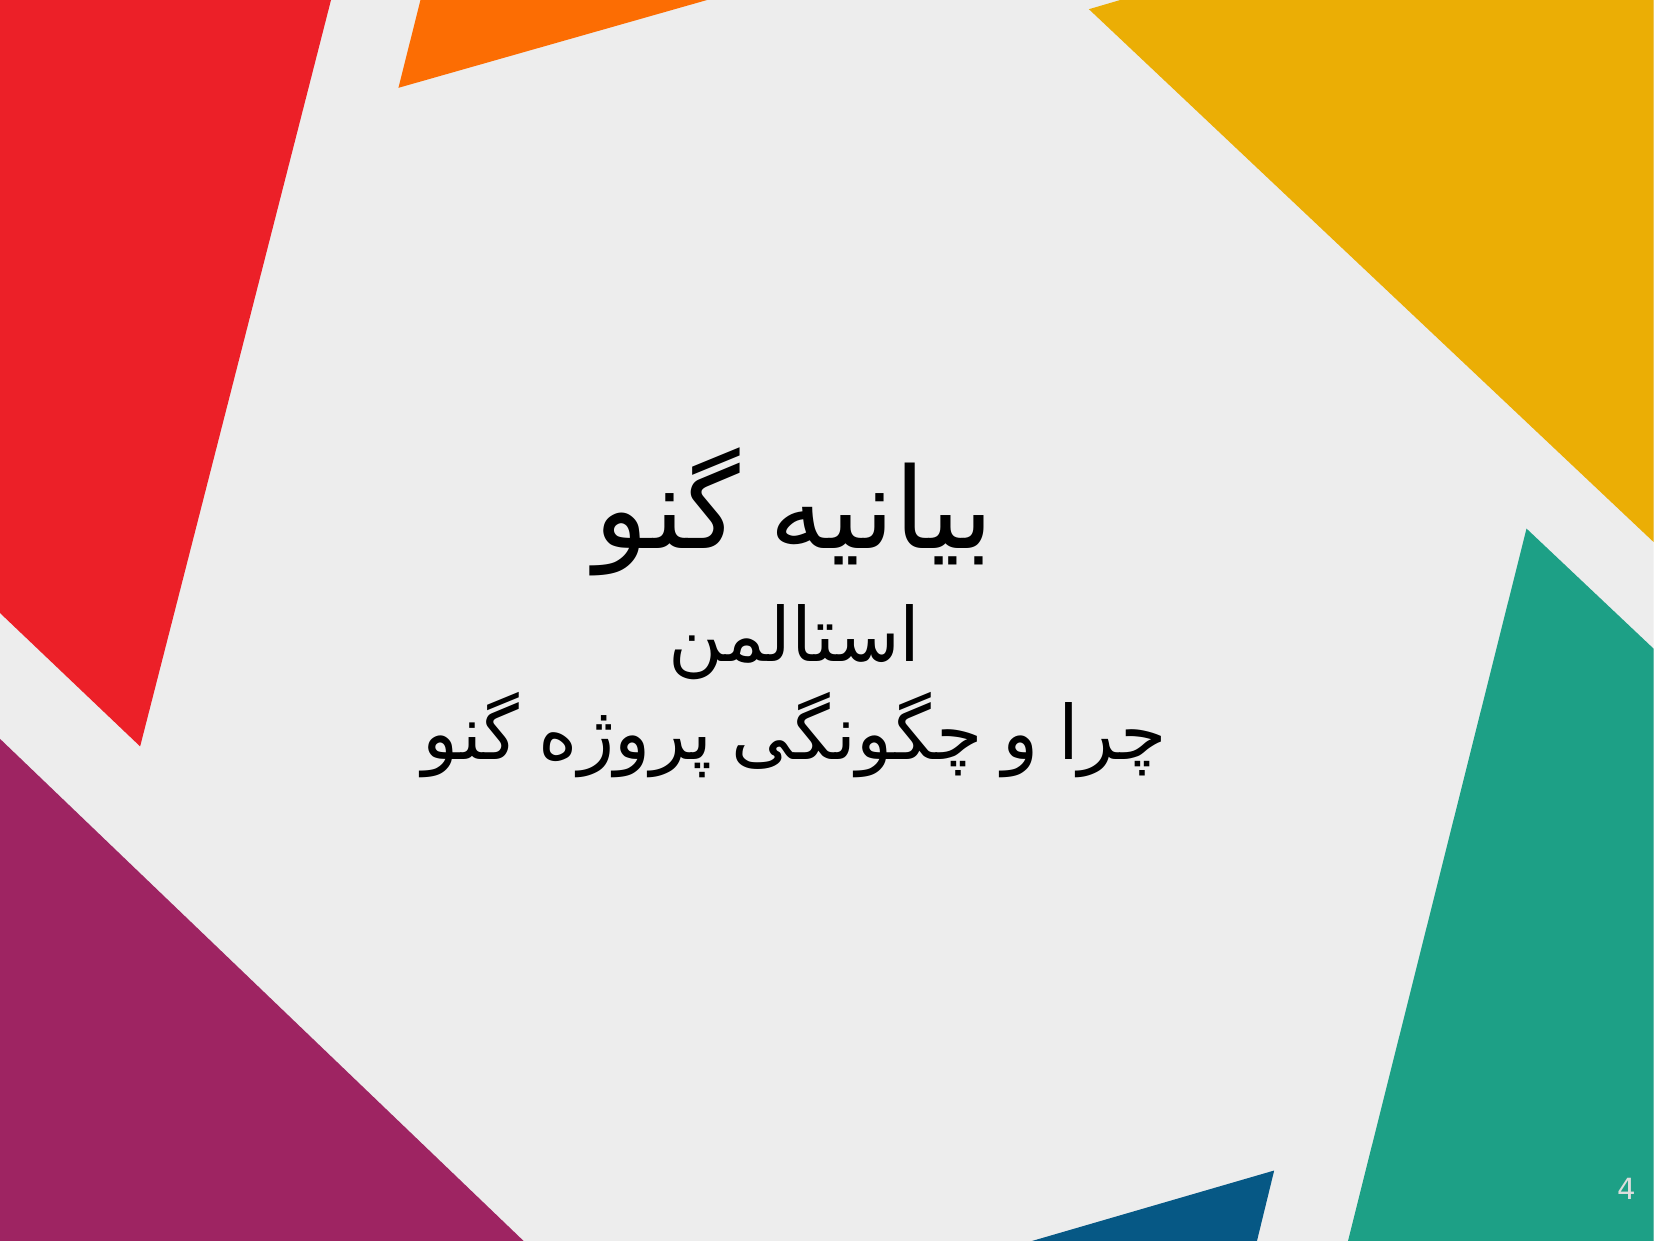

بیانیه گنو
استالمن
چرا و چگونگی پروژه گنو
4